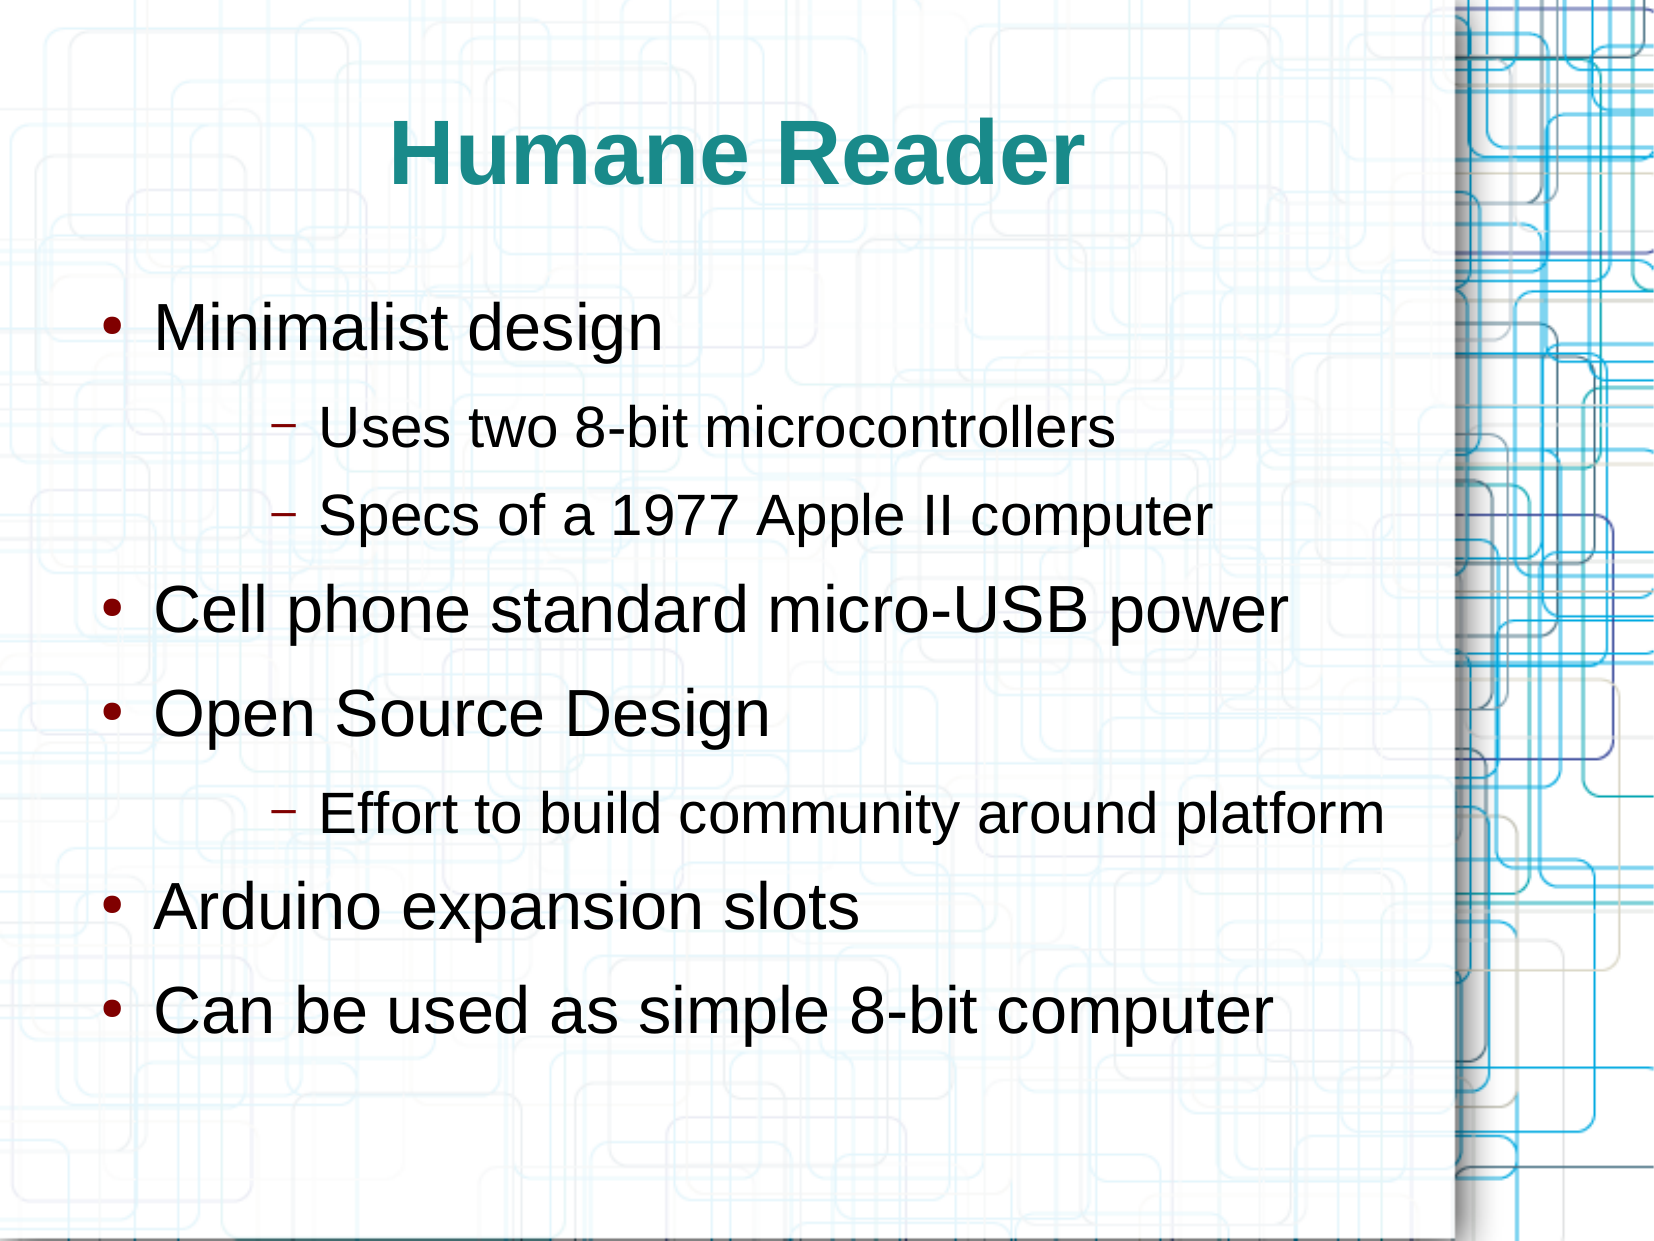

# Humane Reader
Minimalist design
Uses two 8-bit microcontrollers
Specs of a 1977 Apple II computer
Cell phone standard micro-USB power
Open Source Design
Effort to build community around platform
Arduino expansion slots
Can be used as simple 8-bit computer